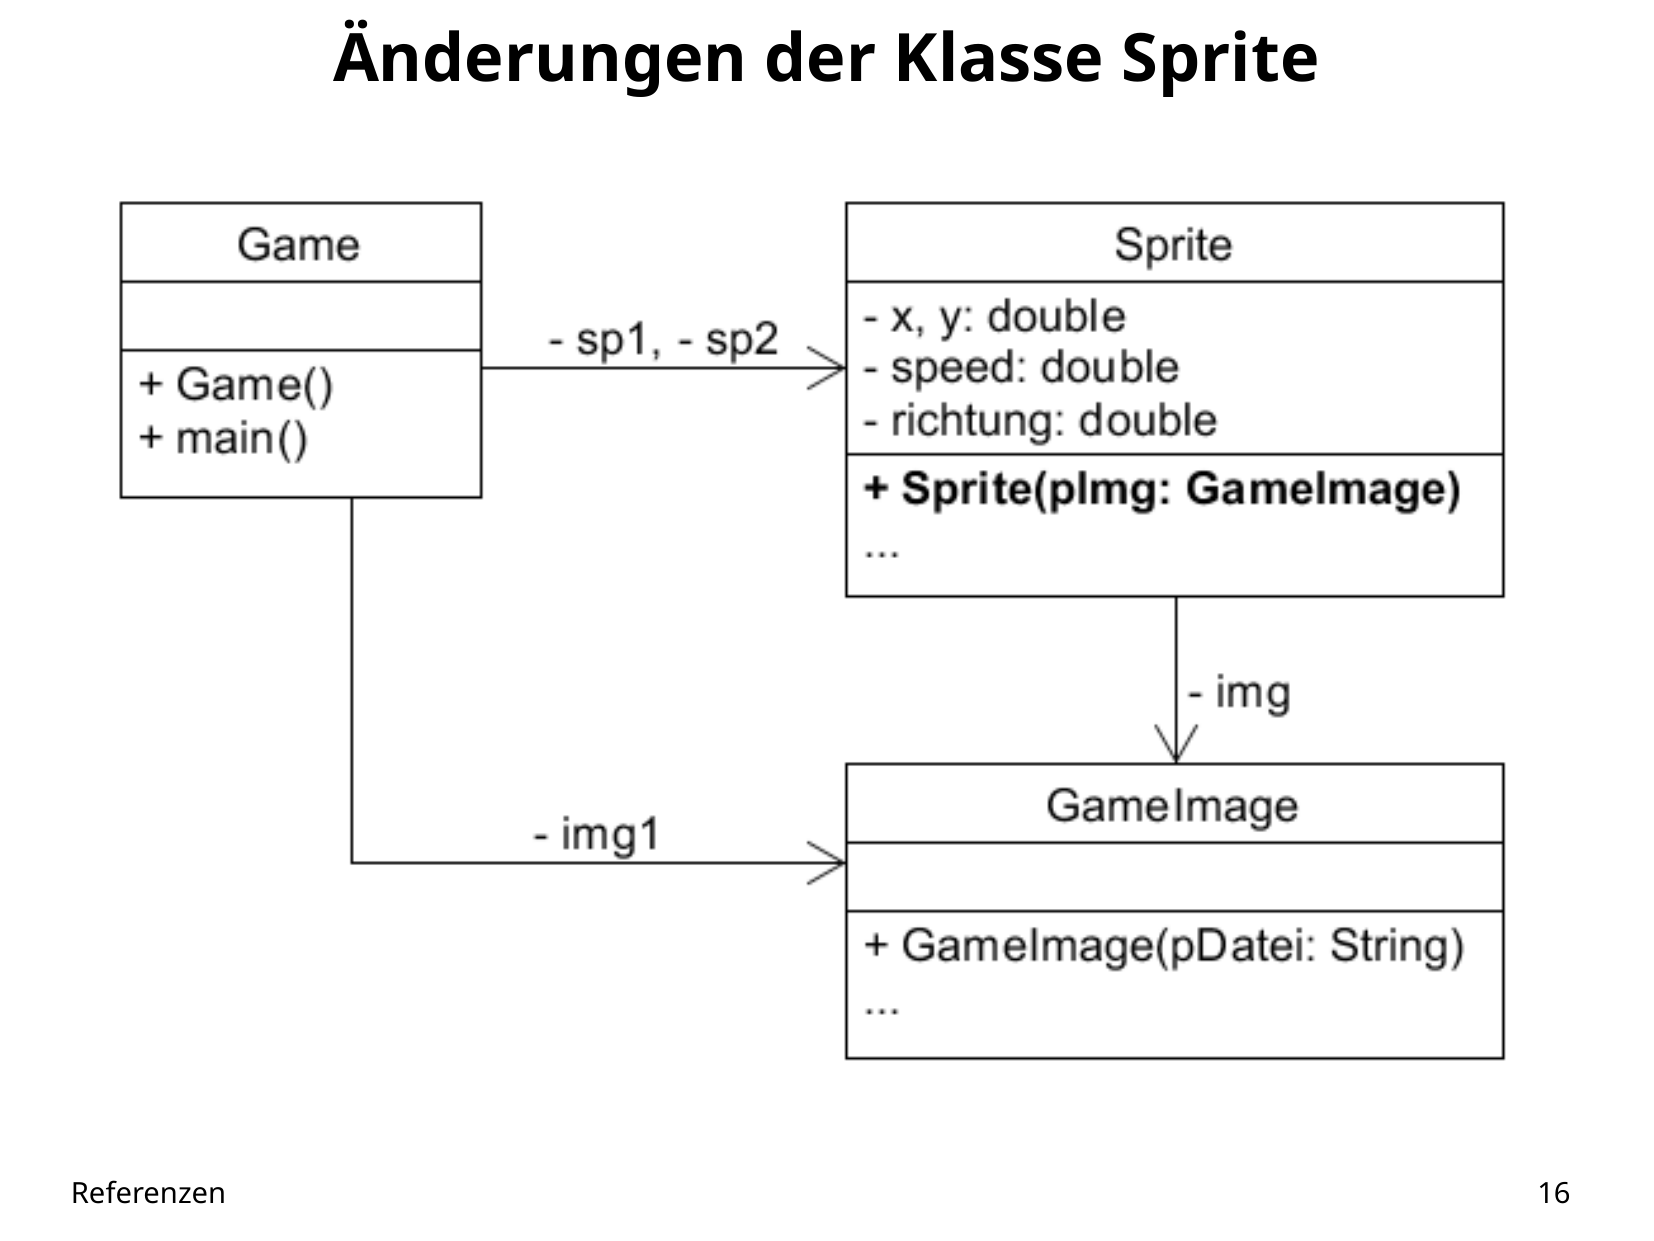

# Änderungen der Klasse Sprite
Referenzen
16